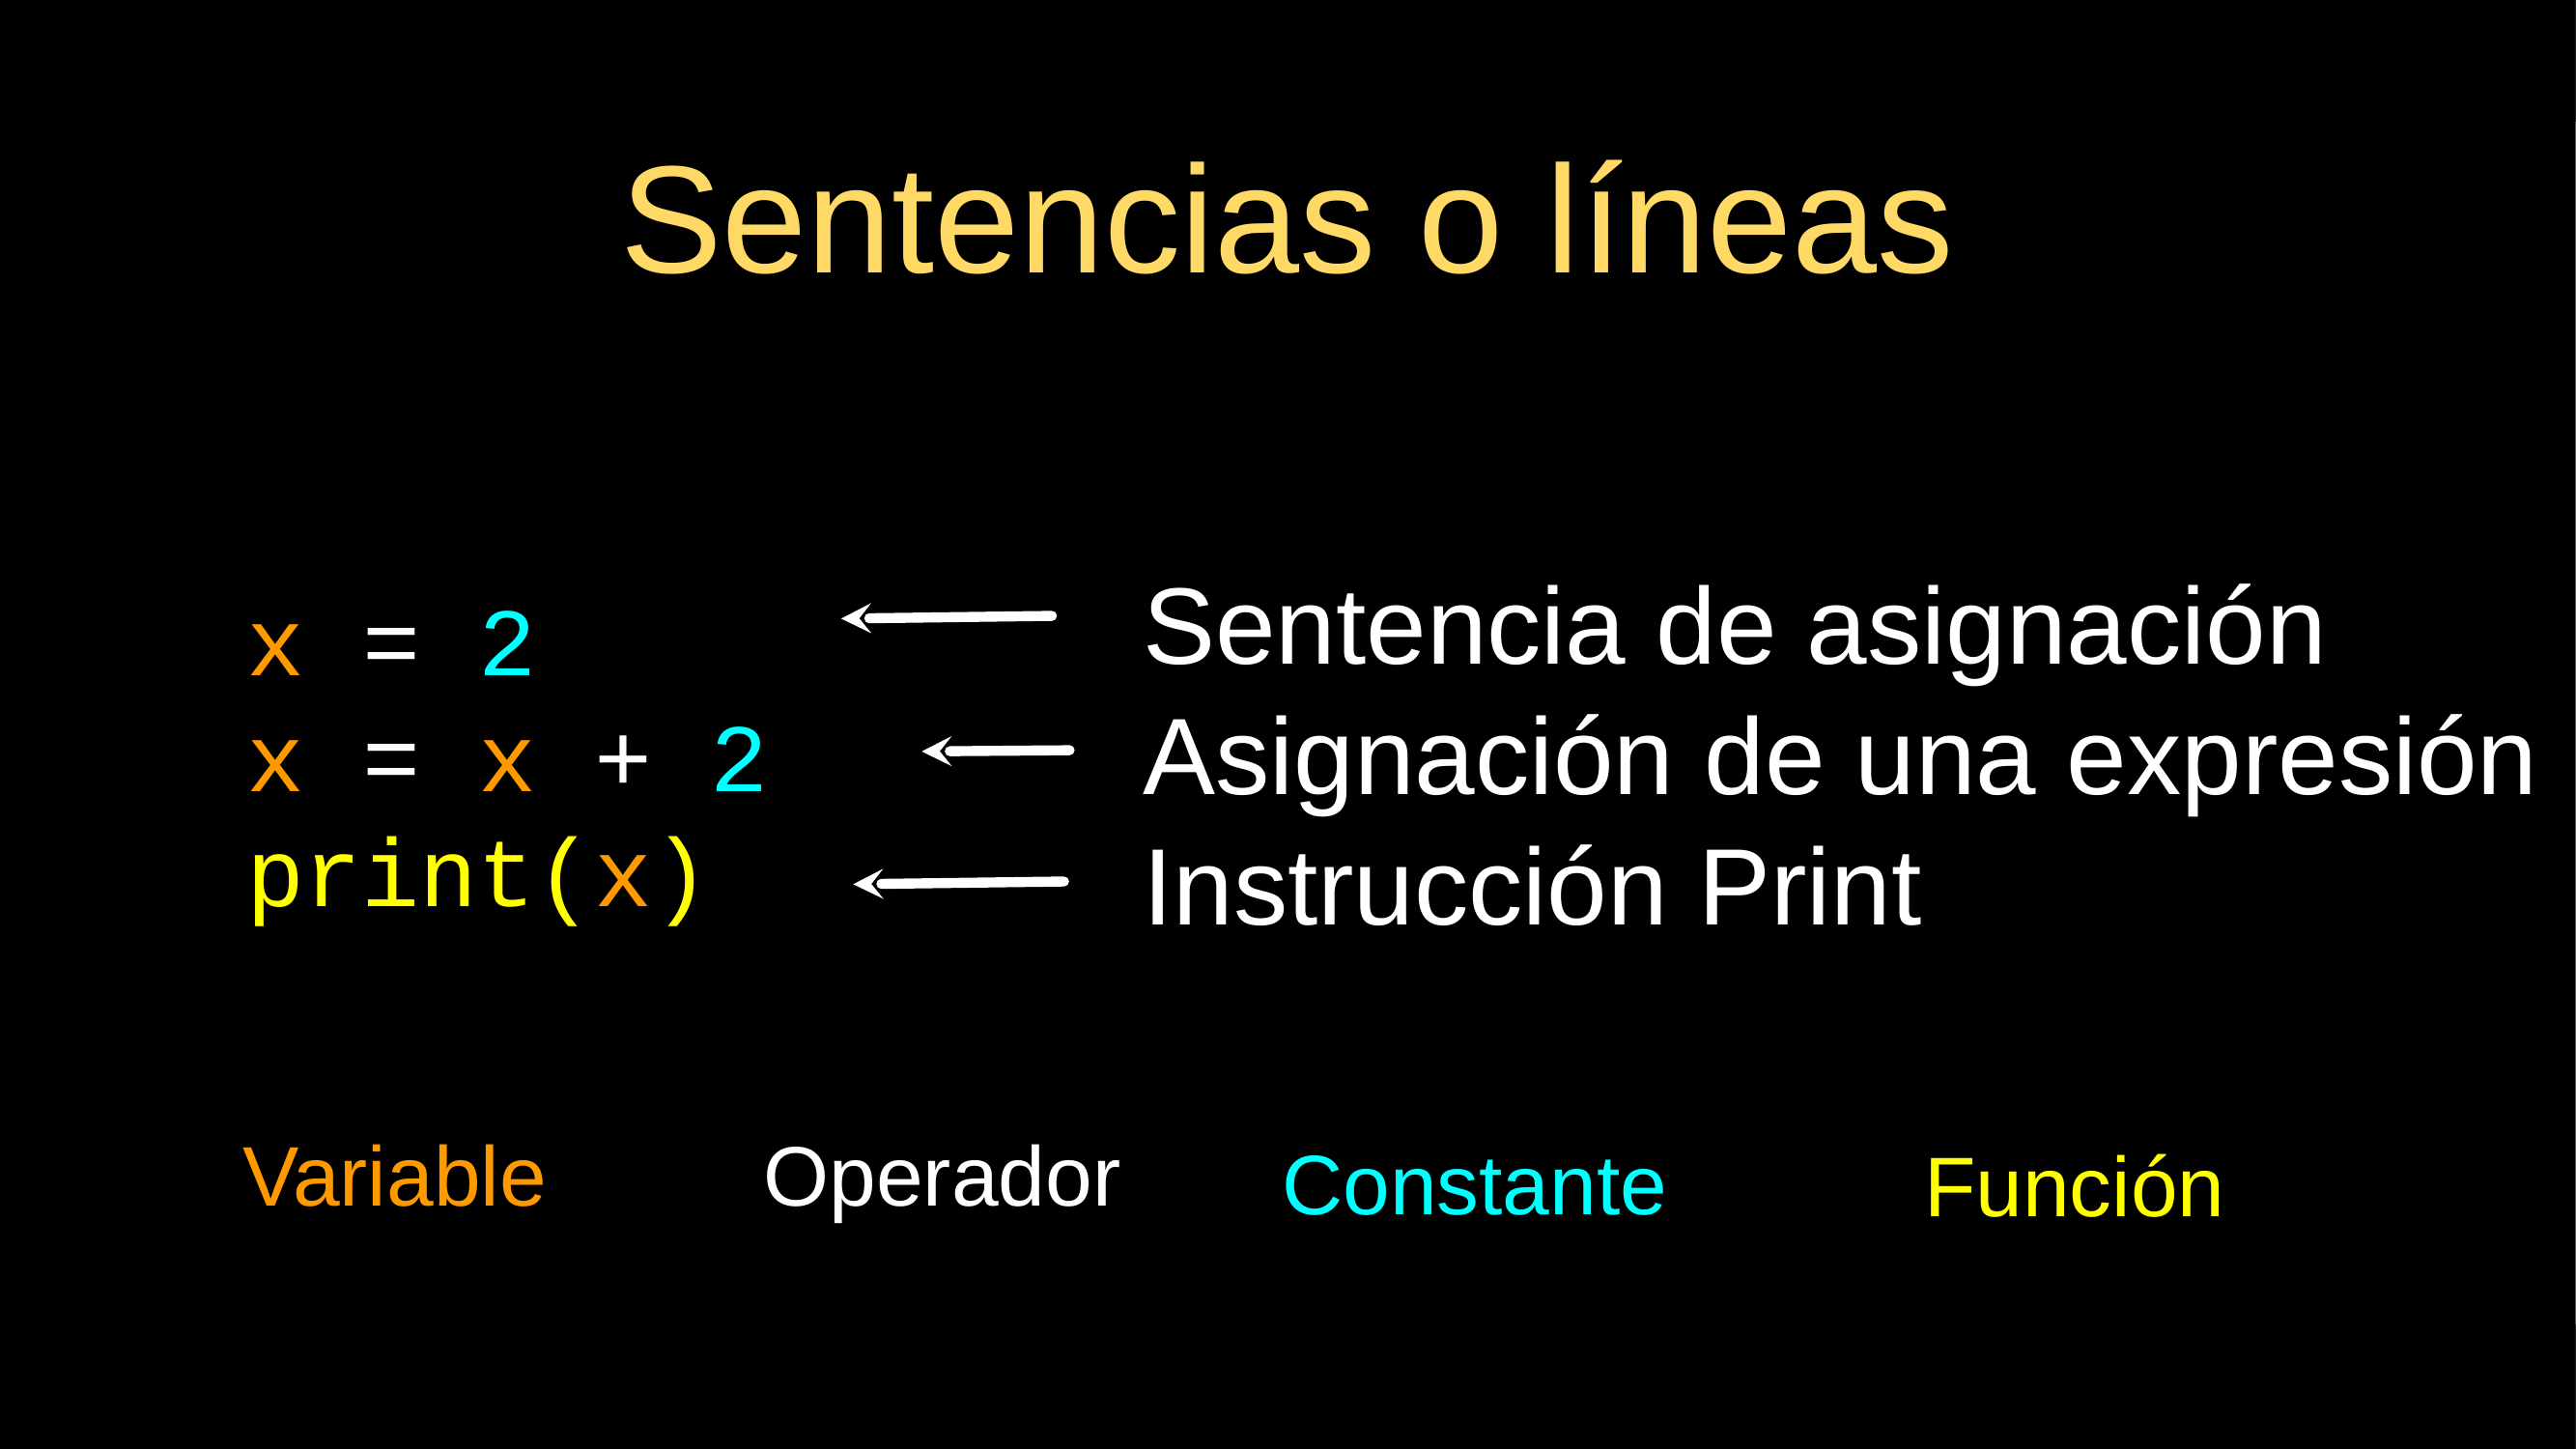

# Sentencias o líneas
Sentencia de asignación
Asignación de una expresión
Instrucción Print
x = 2
x = x + 2
print(x)
Variable
Operador
Constante
Función